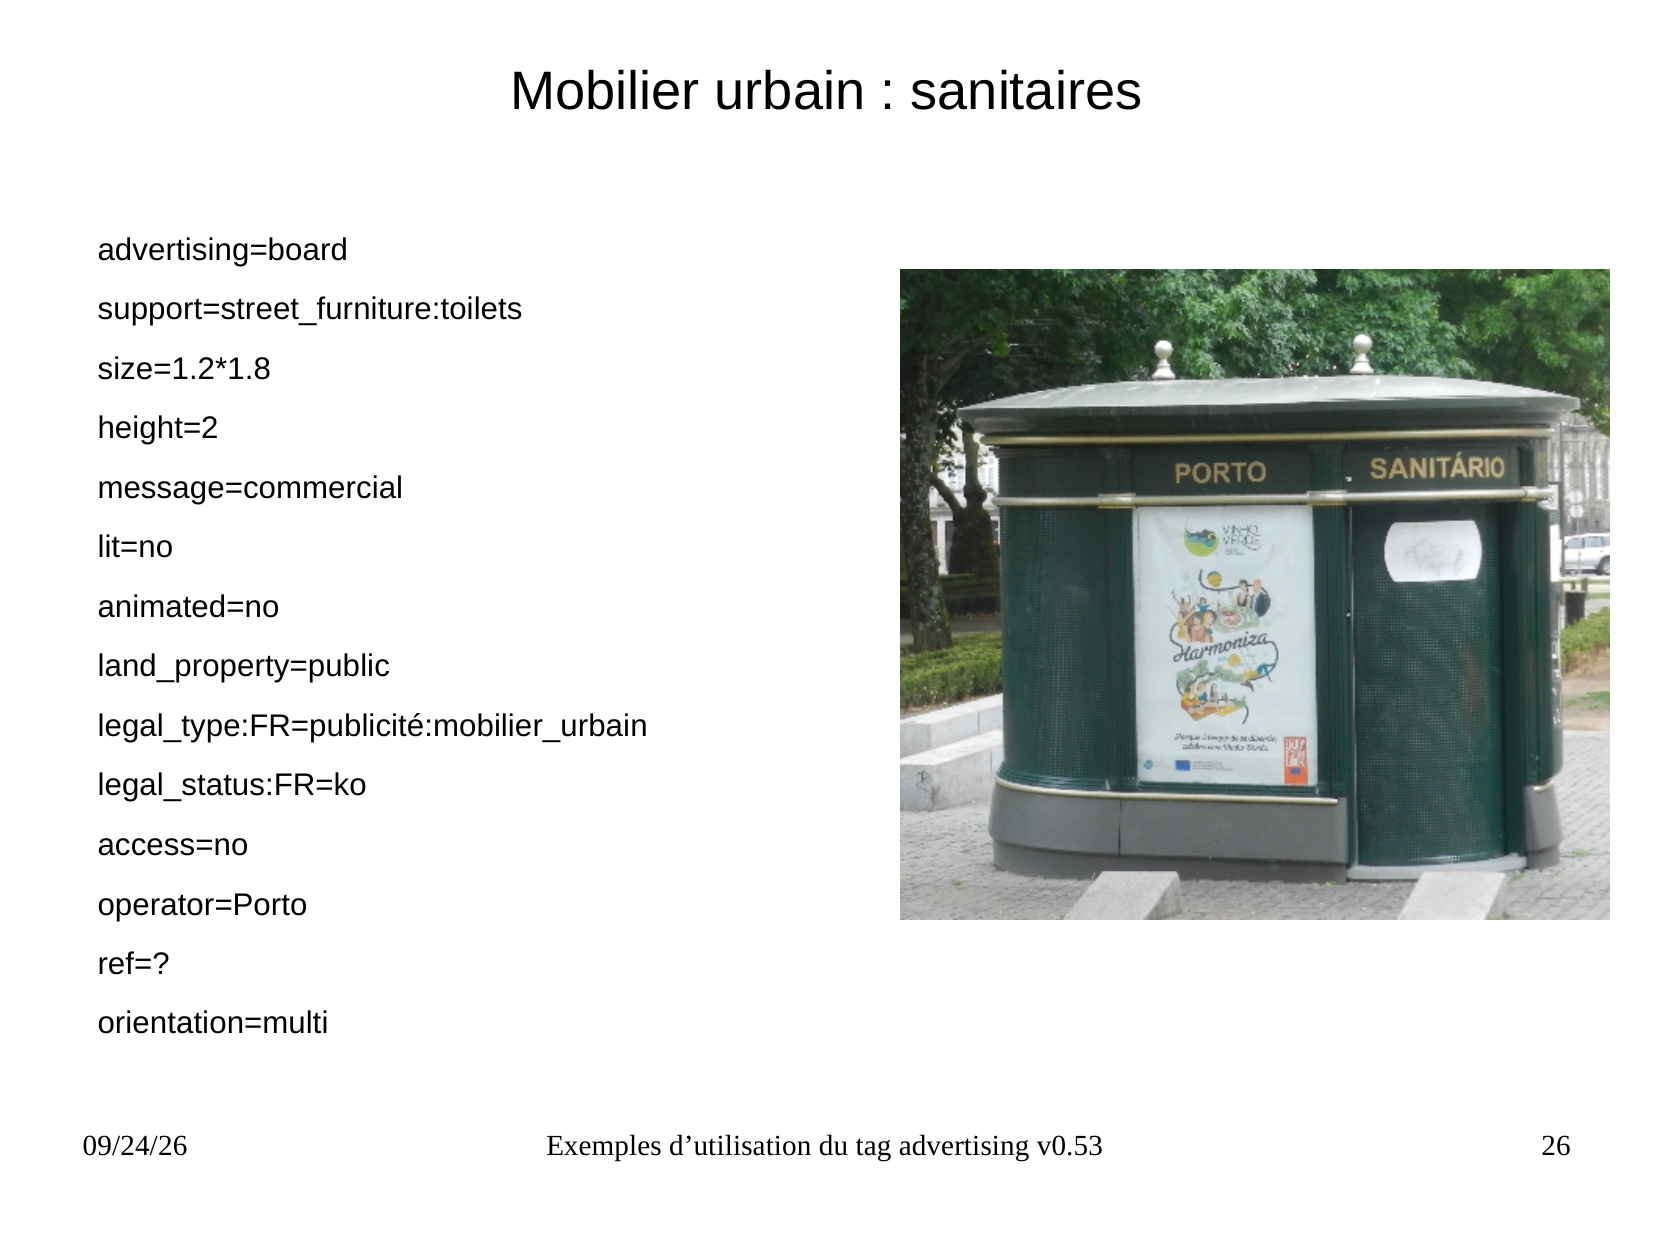

# Mobilier urbain : sanitaires
advertising=board
support=street_furniture:toilets
size=1.2*1.8
height=2
message=commercial
lit=no
animated=no
land_property=public
legal_type:FR=publicité:mobilier_urbain
legal_status:FR=ko
access=no
operator=Porto
ref=?
orientation=multi
26